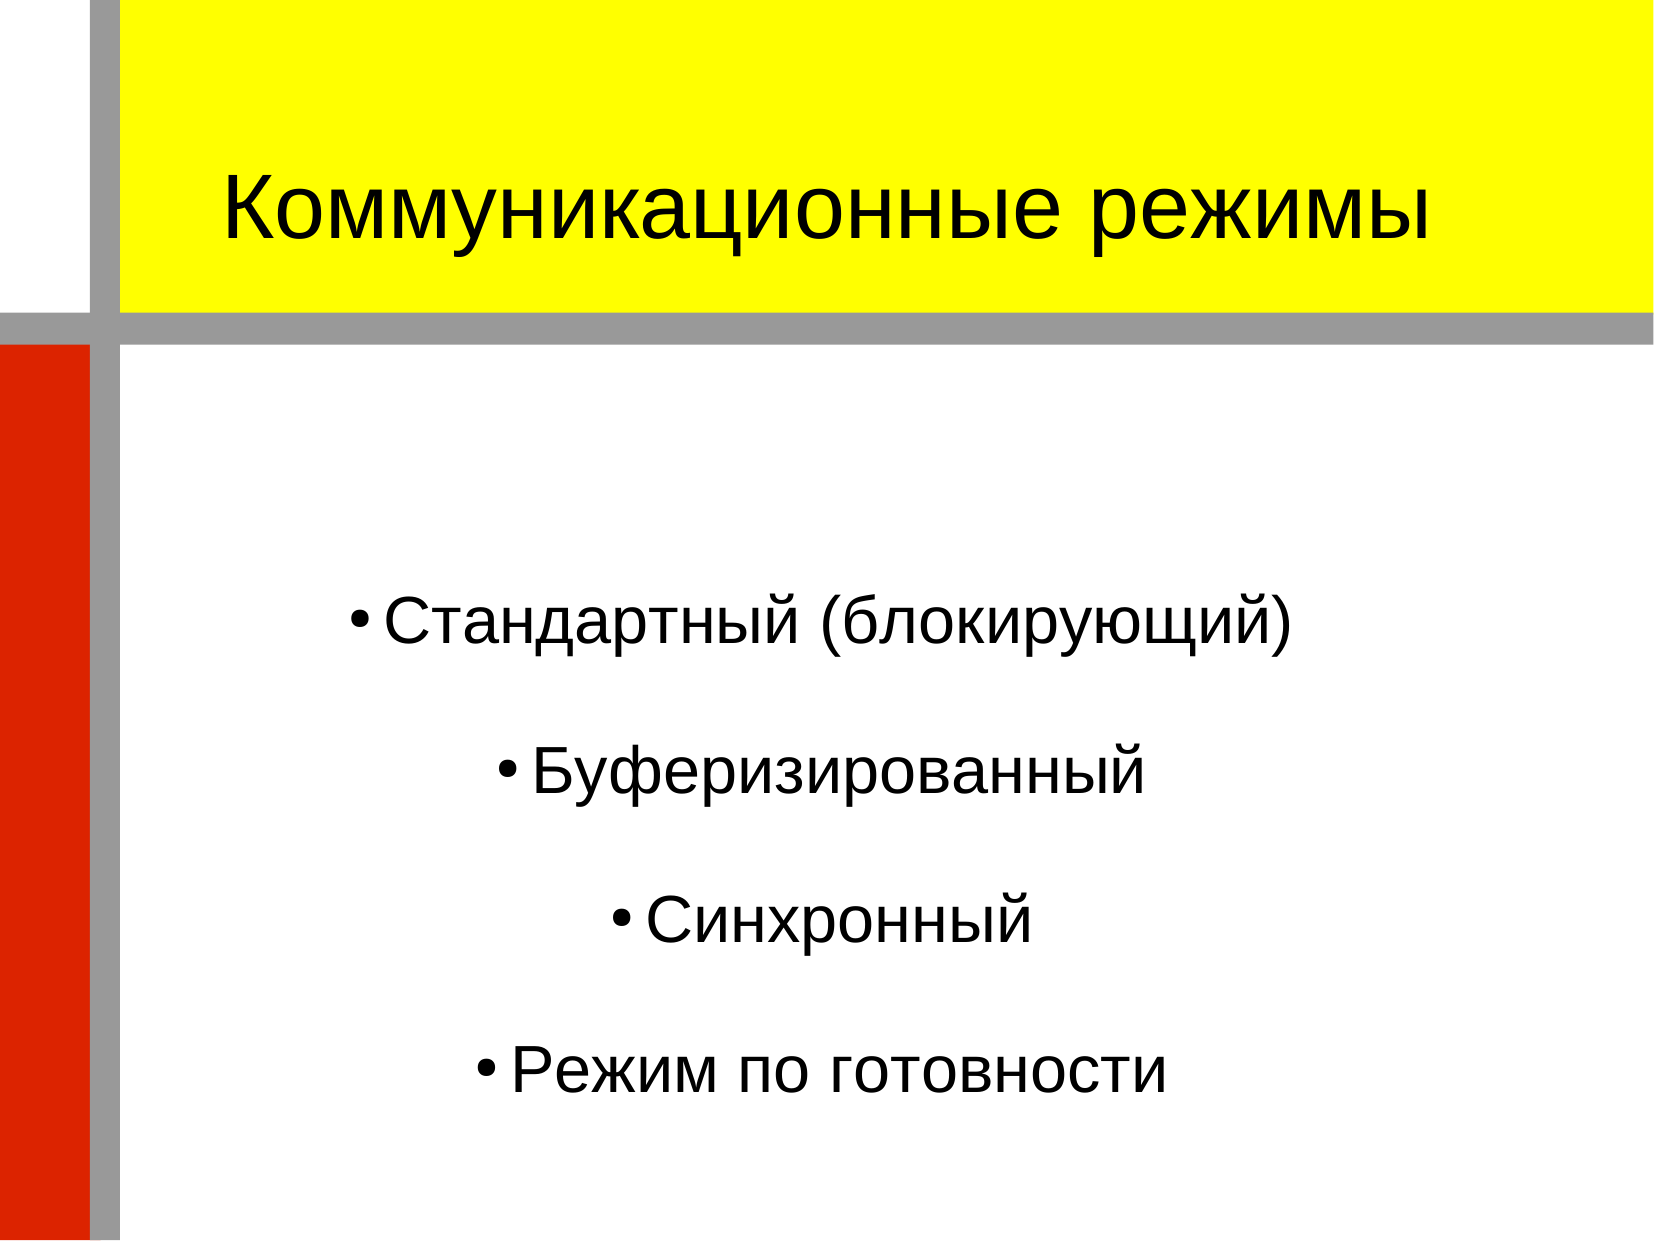

# Коммуникационные режимы
Стандартный (блокирующий)
Буферизированный
Синхронный
Режим по готовности